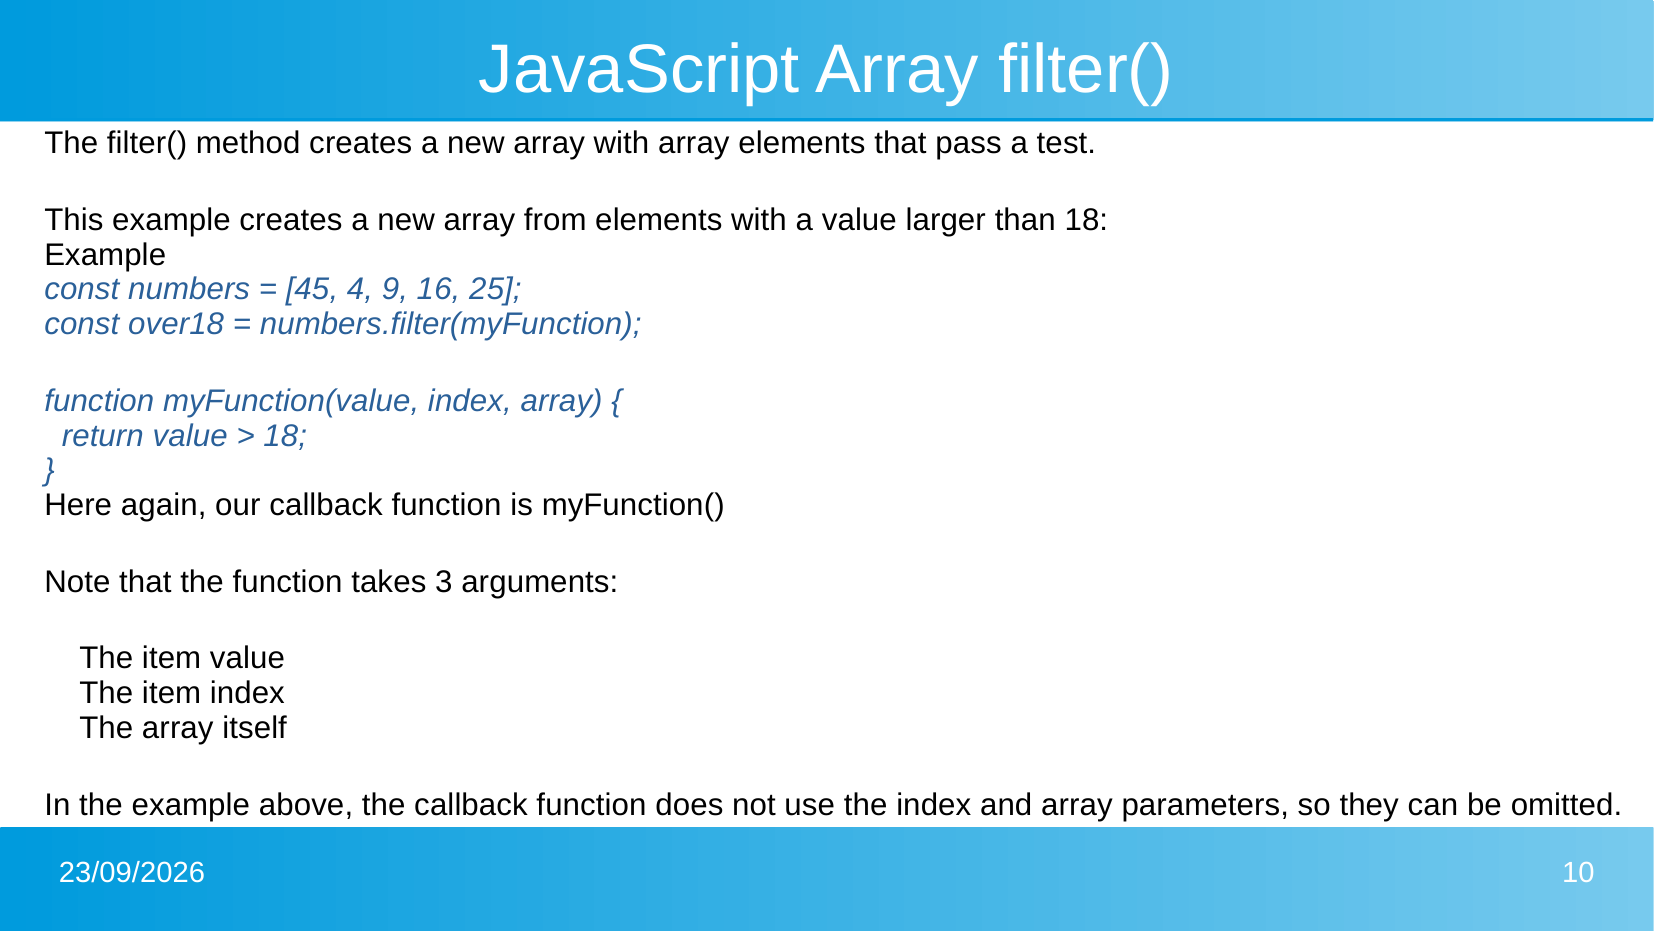

# JavaScript Array filter()
The filter() method creates a new array with array elements that pass a test.
This example creates a new array from elements with a value larger than 18:
Example
const numbers = [45, 4, 9, 16, 25];
const over18 = numbers.filter(myFunction);
function myFunction(value, index, array) {
 return value > 18;
}
Here again, our callback function is myFunction()
Note that the function takes 3 arguments:
 The item value
 The item index
 The array itself
In the example above, the callback function does not use the index and array parameters, so they can be omitted.
10